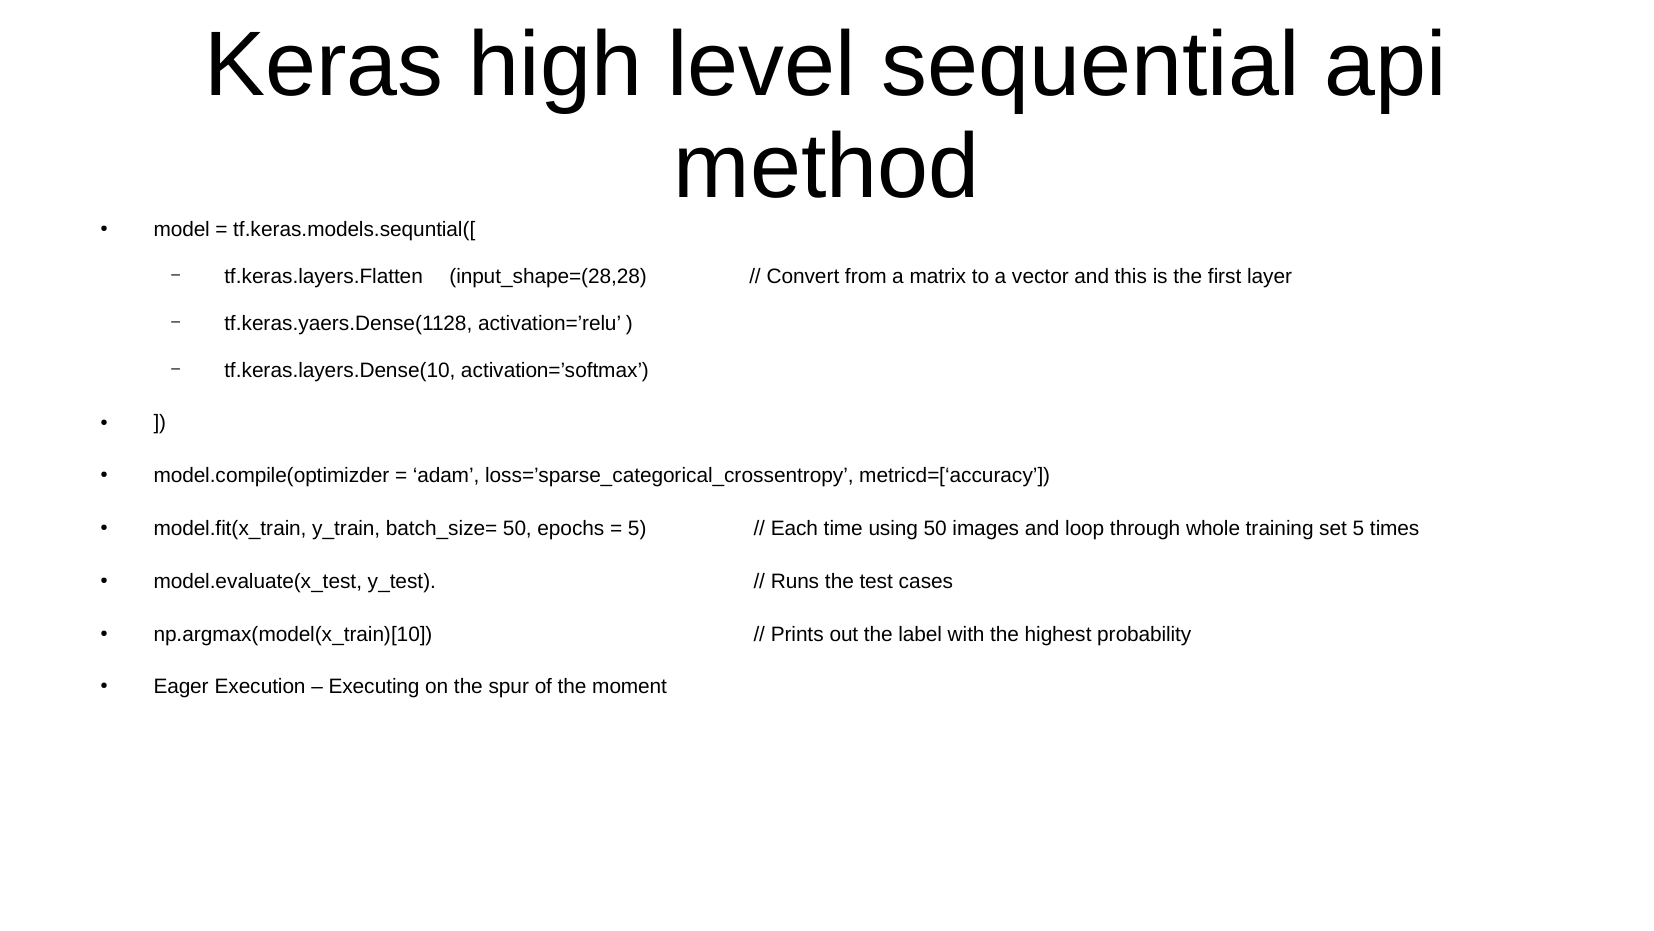

# Keras high level sequential api method
model = tf.keras.models.sequntial([
tf.keras.layers.Flatten	(input_shape=(28,28)	 	// Convert from a matrix to a vector and this is the first layer
tf.keras.yaers.Dense(1128, activation=’relu’ )
tf.keras.layers.Dense(10, activation=’softmax’)
])
model.compile(optimizder = ‘adam’, loss=’sparse_categorical_crossentropy’, metricd=[‘accuracy’])
model.fit(x_train, y_train, batch_size= 50, epochs = 5)		// Each time using 50 images and loop through whole training set 5 times
model.evaluate(x_test, y_test).					// Runs the test cases
np.argmax(model(x_train)[10])					// Prints out the label with the highest probability
Eager Execution – Executing on the spur of the moment